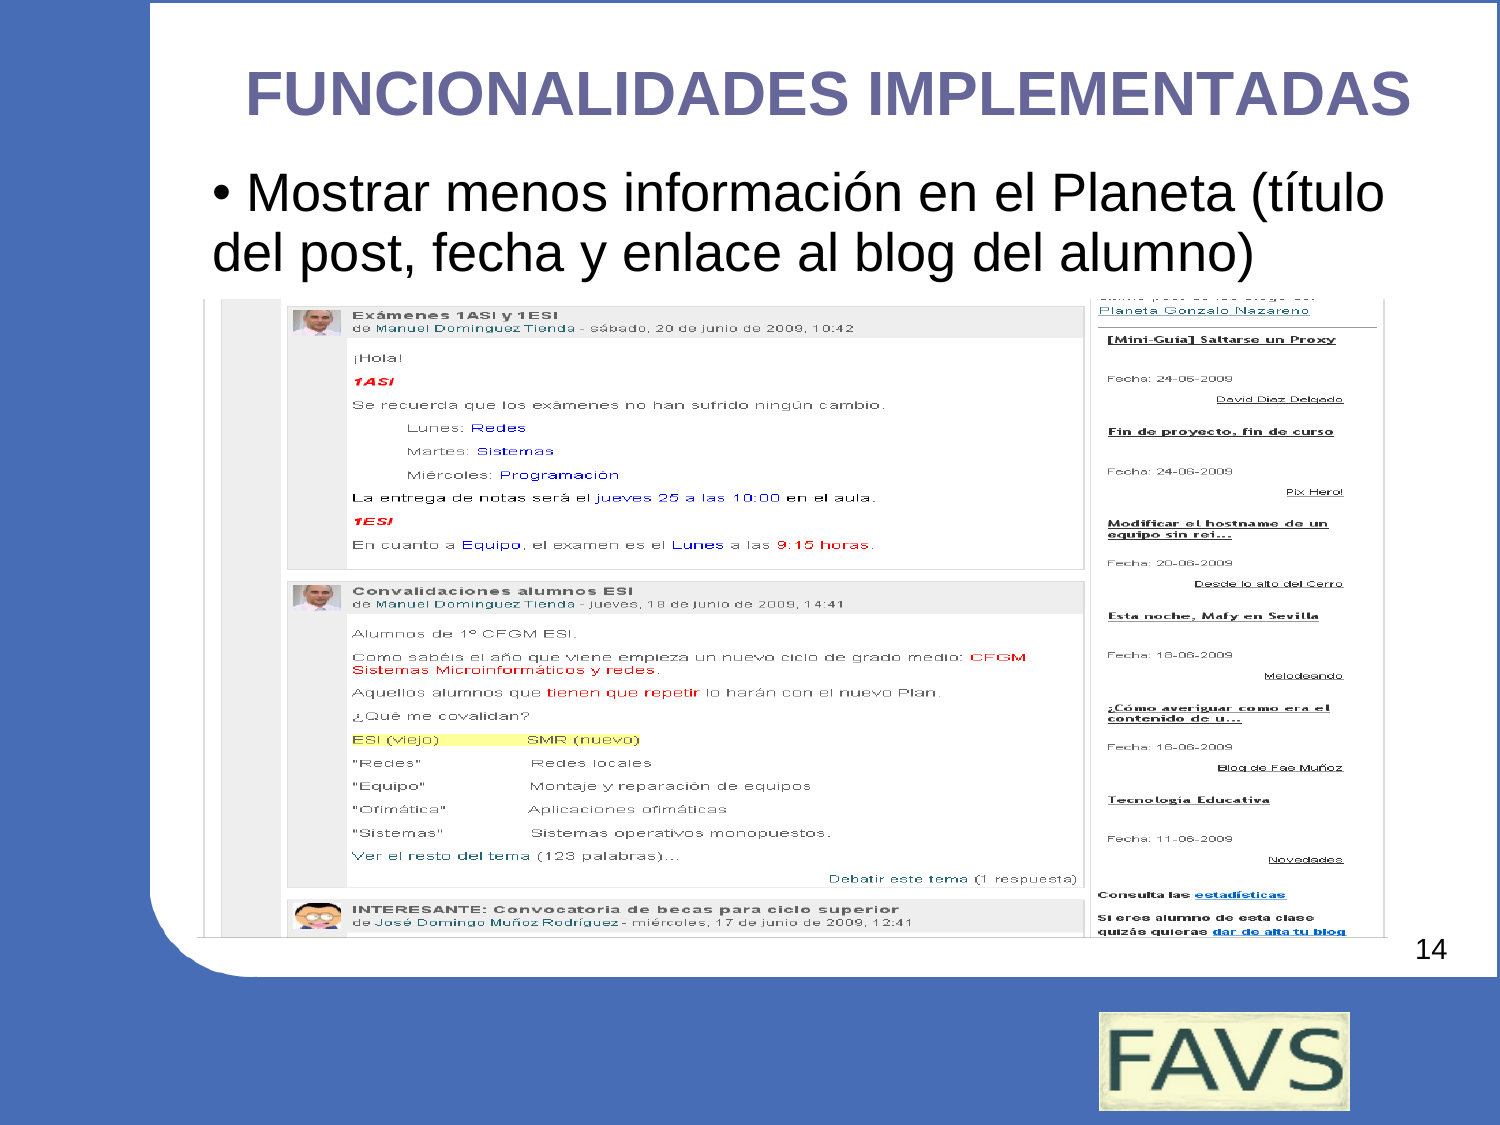

# FUNCIONALIDADES IMPLEMENTADAS
 Mostrar menos información en el Planeta (título del post, fecha y enlace al blog del alumno)
14